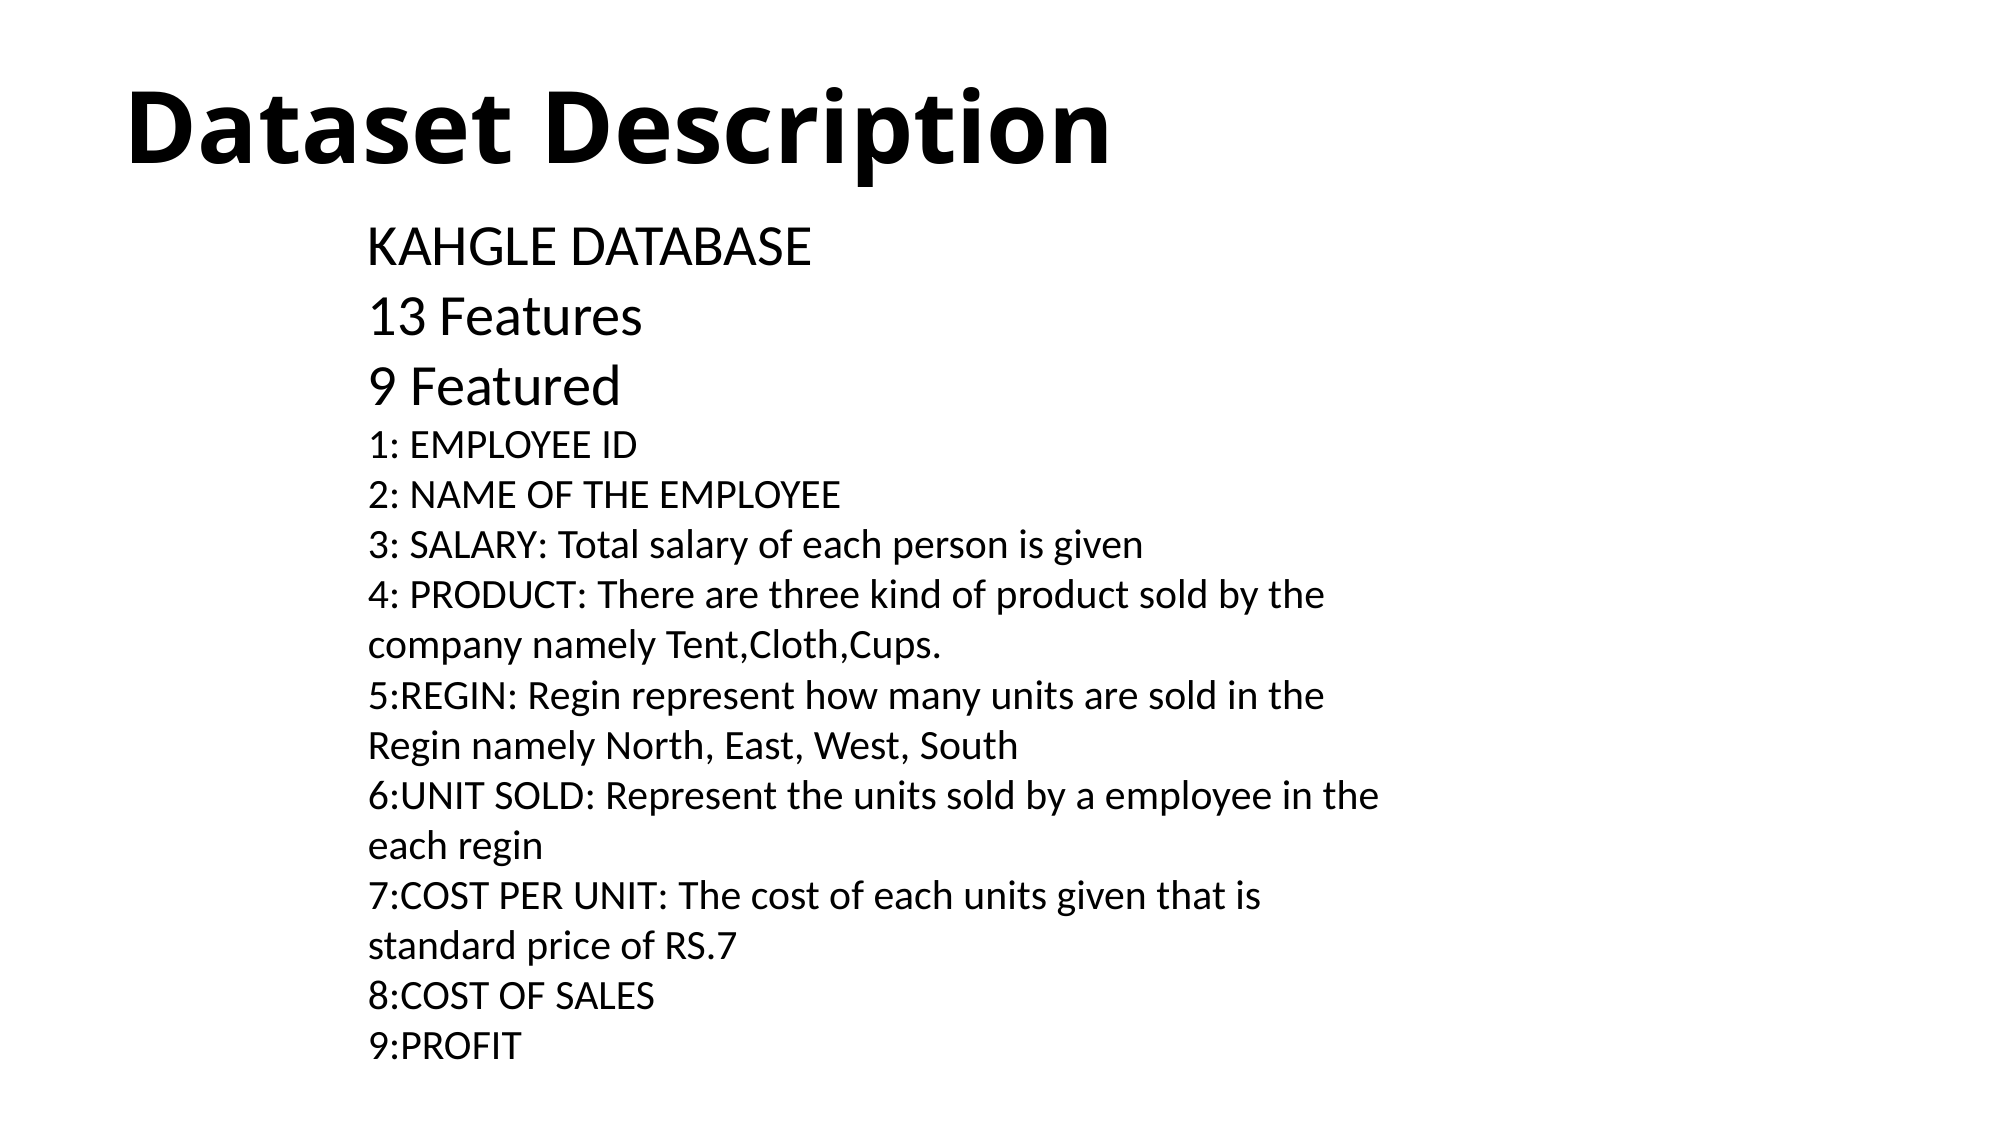

# Dataset Description
KAHGLE DATABASE
13 Features
9 Featured
1: EMPLOYEE ID
2: NAME OF THE EMPLOYEE
3: SALARY: Total salary of each person is given
4: PRODUCT: There are three kind of product sold by the company namely Tent,Cloth,Cups.
5:REGIN: Regin represent how many units are sold in the Regin namely North, East, West, South
6:UNIT SOLD: Represent the units sold by a employee in the each regin
7:COST PER UNIT: The cost of each units given that is standard price of RS.7
8:COST OF SALES
9:PROFIT